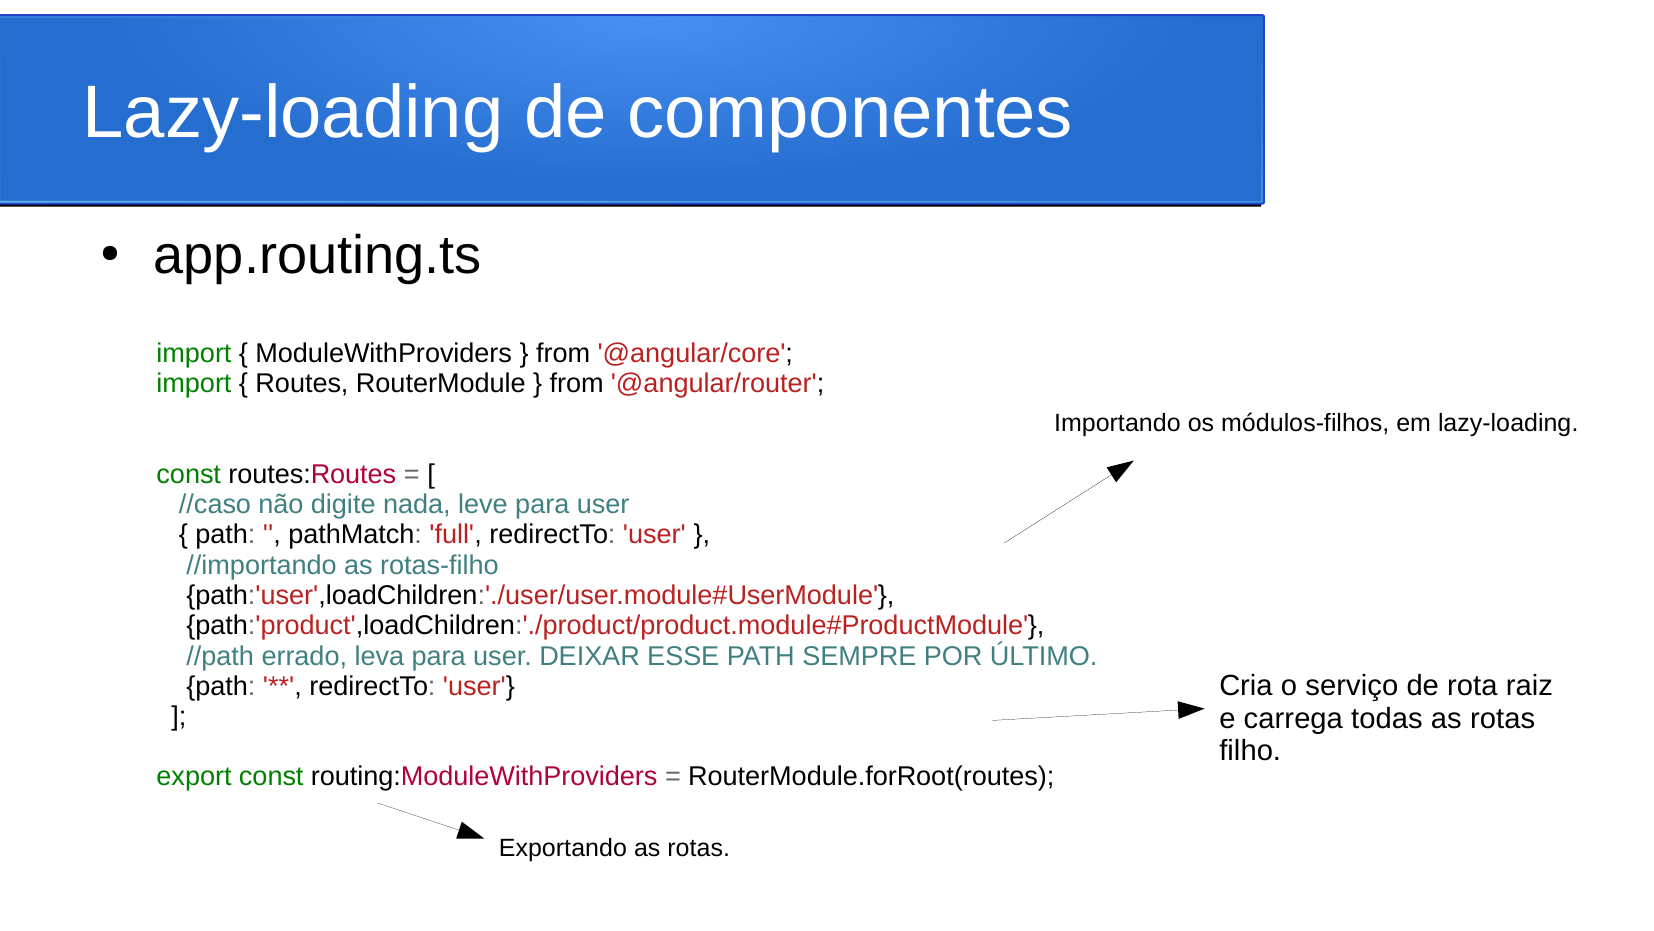

# Lazy-loading de componentes
app.routing.ts
import { ModuleWithProviders } from '@angular/core';
import { Routes, RouterModule } from '@angular/router';
const routes:Routes = [
 //caso não digite nada, leve para user
 { path: '', pathMatch: 'full', redirectTo: 'user' },
 //importando as rotas-filho
 {path:'user',loadChildren:'./user/user.module#UserModule'},
 {path:'product',loadChildren:'./product/product.module#ProductModule'},
 //path errado, leva para user. DEIXAR ESSE PATH SEMPRE POR ÚLTIMO.
 {path: '**', redirectTo: 'user'}
 ];
export const routing:ModuleWithProviders = RouterModule.forRoot(routes);
Importando os módulos-filhos, em lazy-loading.
Cria o serviço de rota raiz
e carrega todas as rotas
filho.
Exportando as rotas.